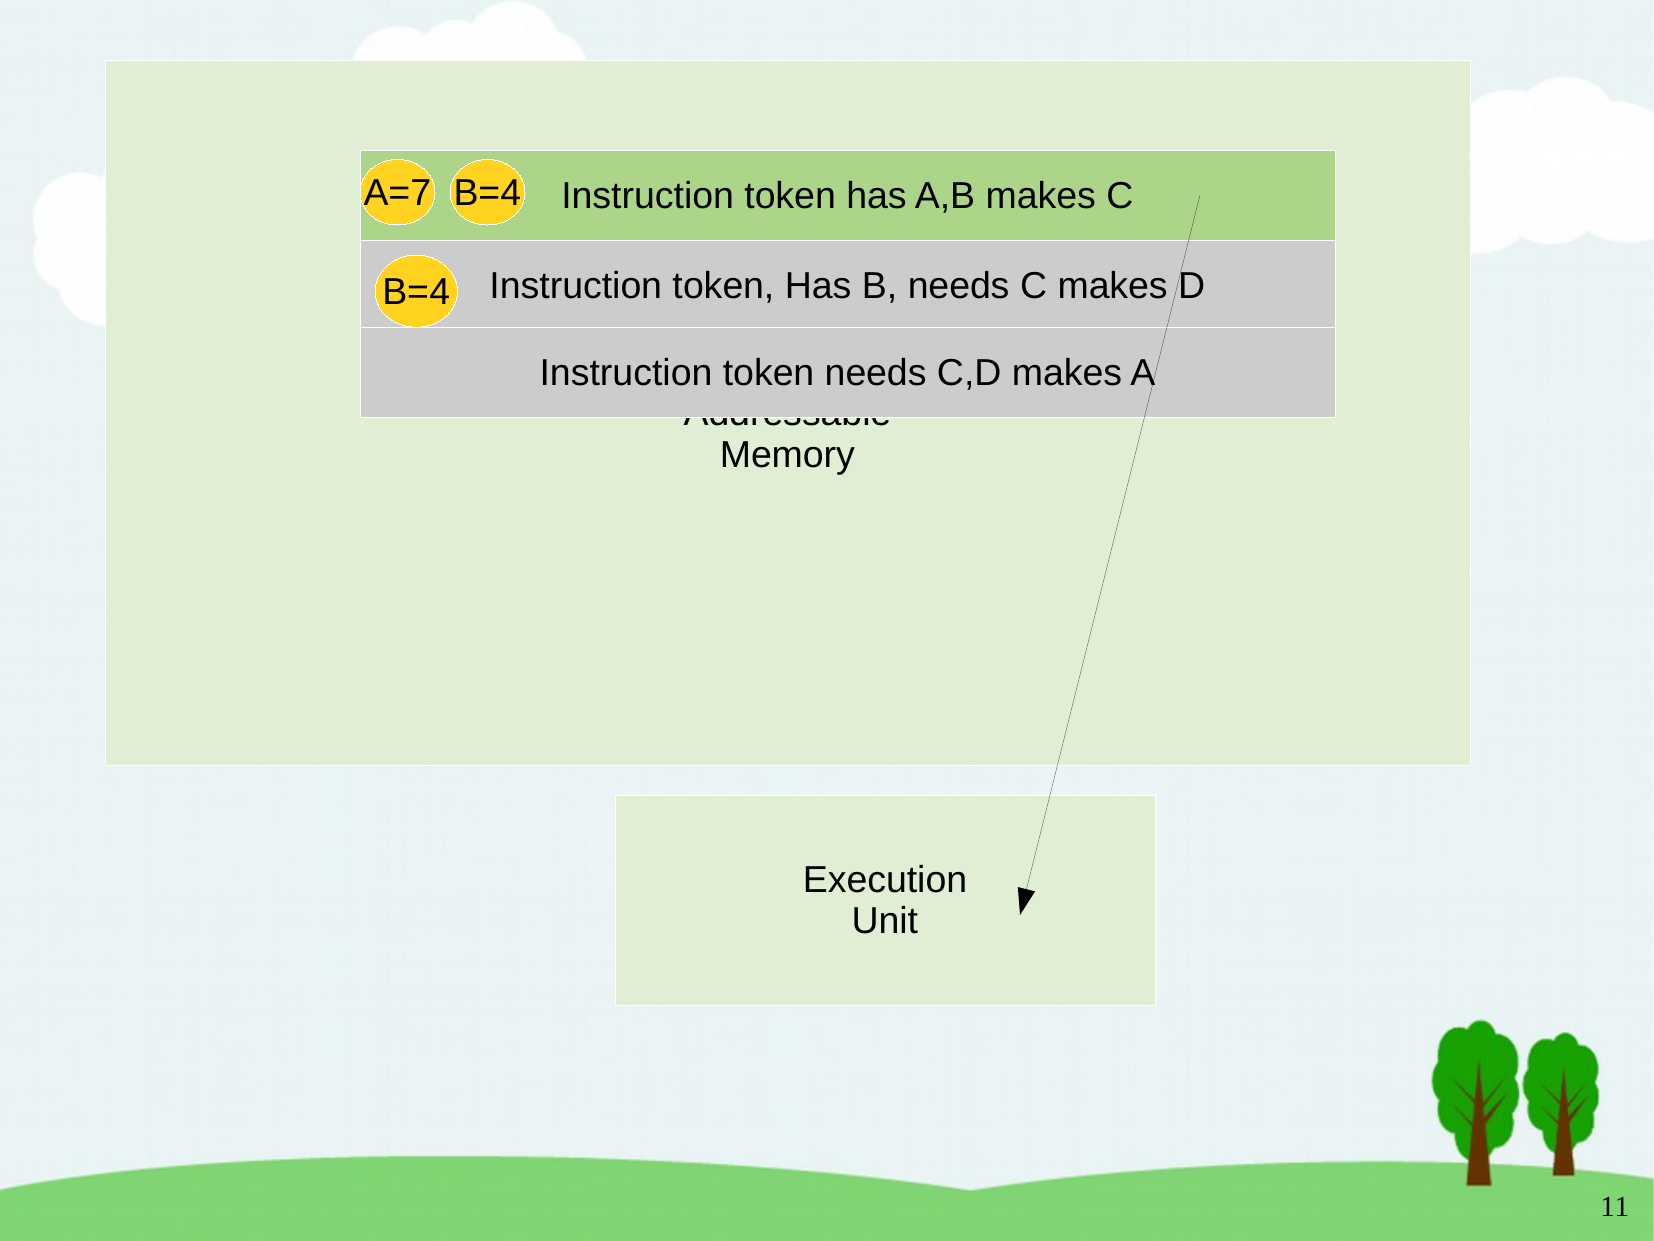

Content
Addressable
Memory
Instruction token has A,B makes C
A=7
B=4
Instruction token, Has B, needs C makes D
B=4
Instruction token needs C,D makes A
Execution
Unit
11